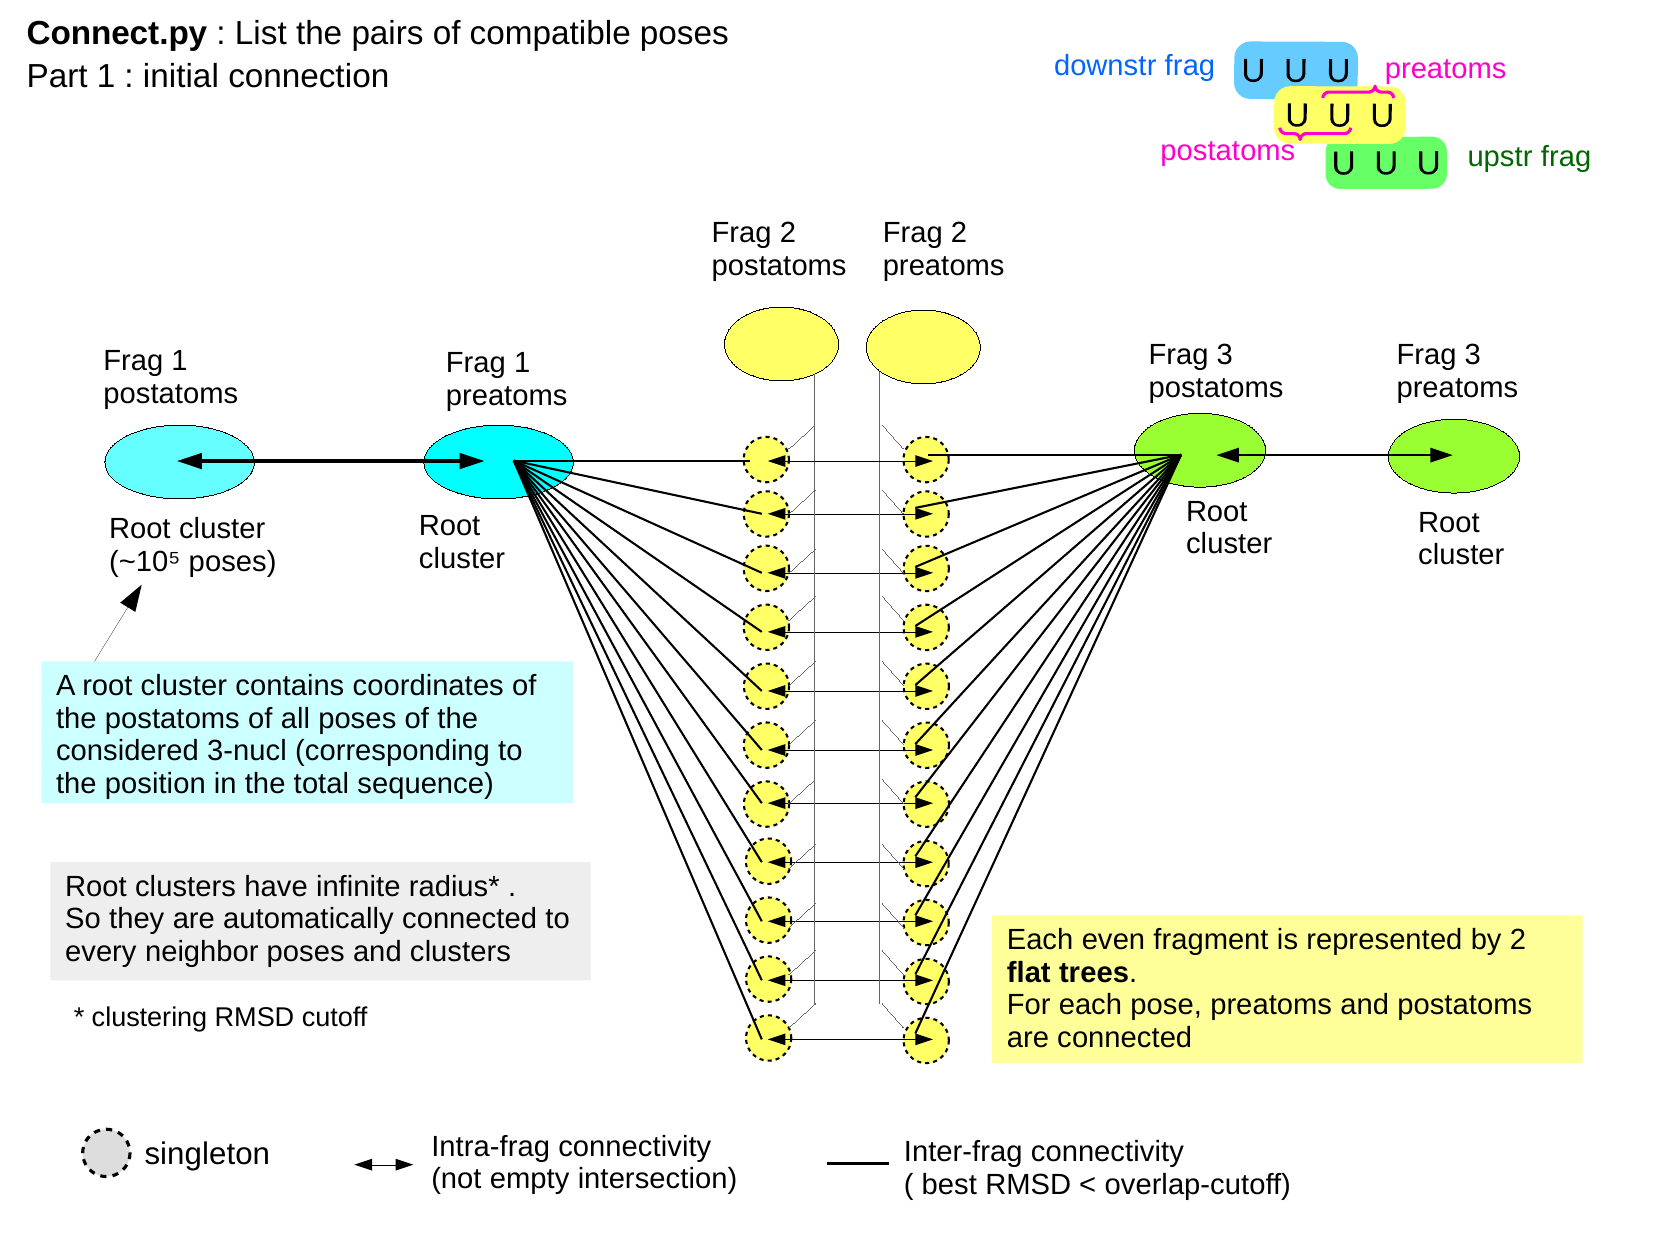

Connect.py : List the pairs of compatible poses
Part 1 : initial connection
downstr frag
U U U
preatoms
U U U
postatoms
upstr frag
U U U
Frag 2
postatoms
Frag 2
preatoms
Frag 3
postatoms
Frag 3
preatoms
Frag 1
postatoms
Frag 1
preatoms
Root
cluster
Root
cluster
Root
cluster
Root cluster
(~10⁵ poses)
A root cluster contains coordinates of the postatoms of all poses of the considered 3-nucl (corresponding to the position in the total sequence)
Root clusters have infinite radius* .
So they are automatically connected to every neighbor poses and clusters
Each even fragment is represented by 2 flat trees.
For each pose, preatoms and postatoms are connected
* clustering RMSD cutoff
Intra-frag connectivity
(not empty intersection)
Inter-frag connectivity
( best RMSD < overlap-cutoff)
singleton